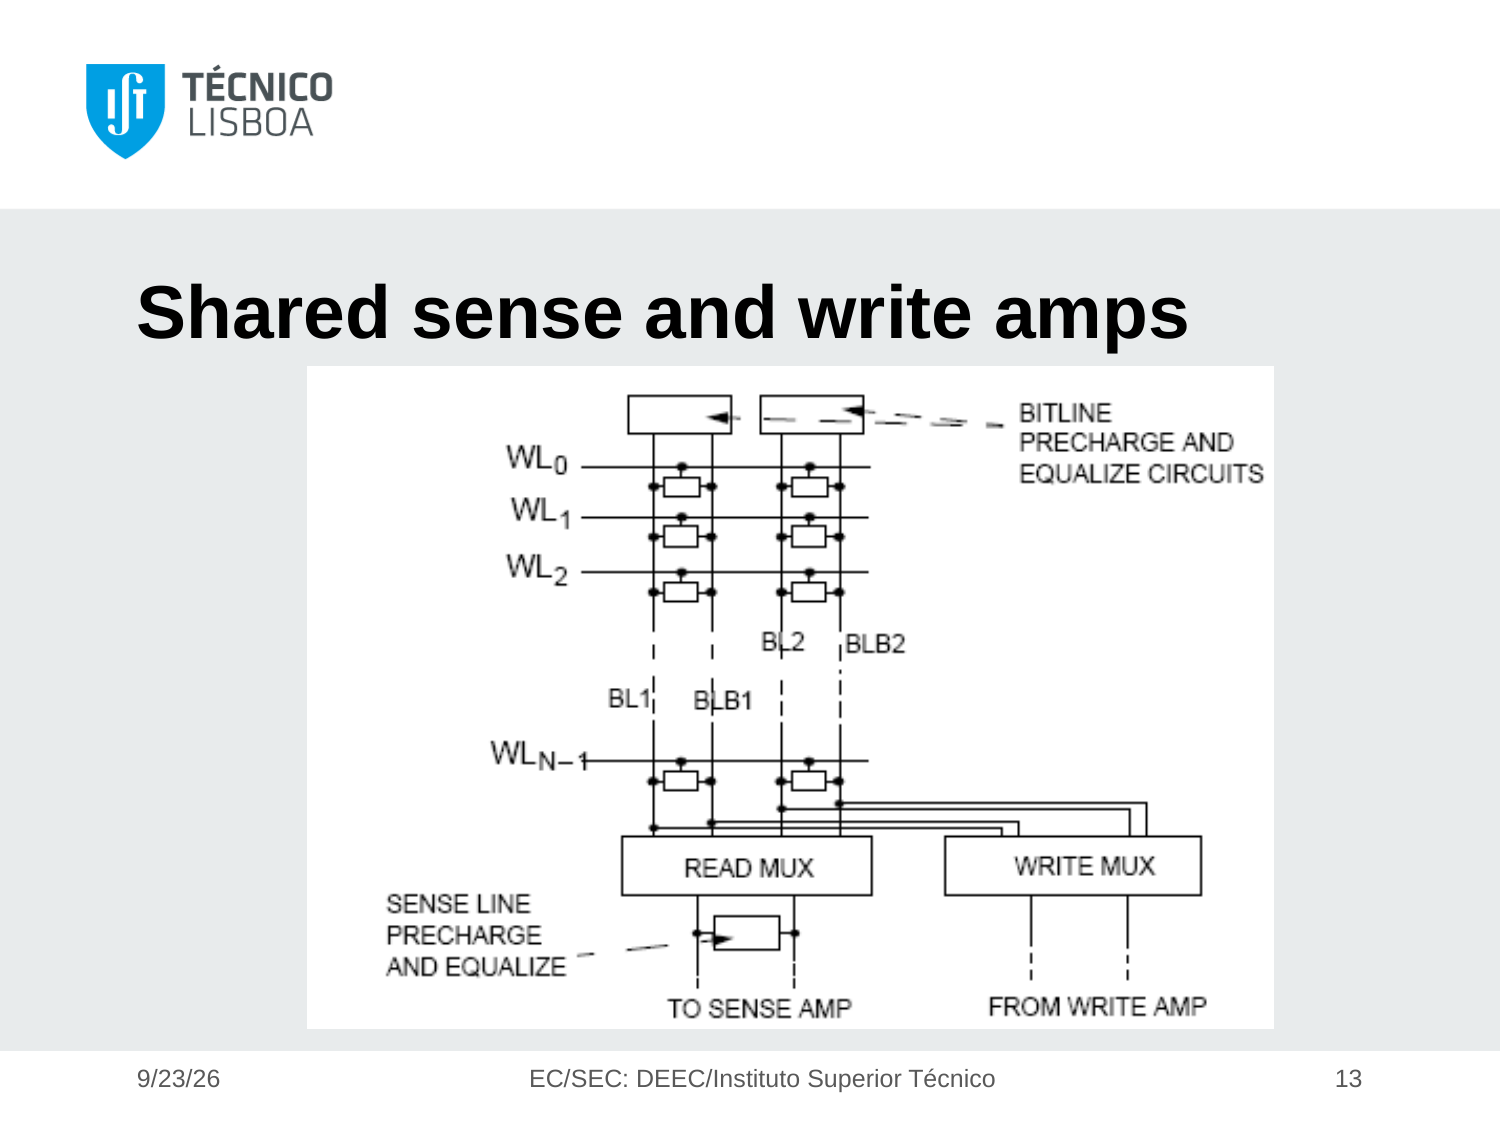

# Shared sense and write amps
EC/SEC: DEEC/Instituto Superior Técnico